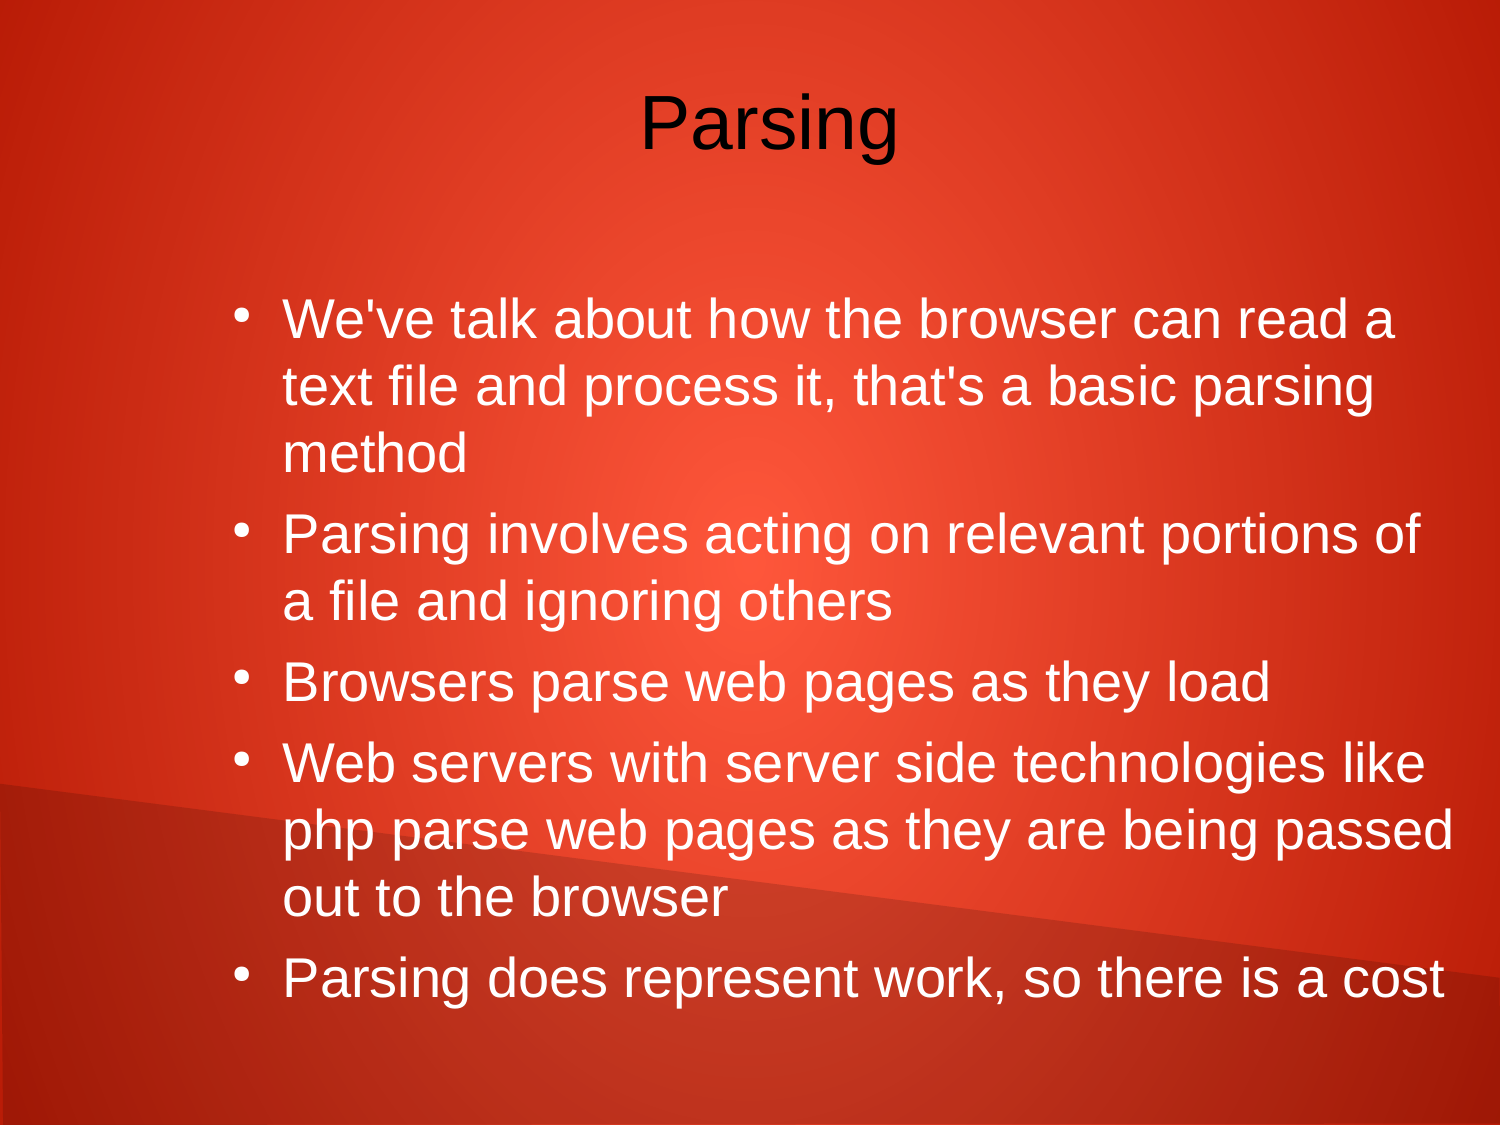

# Parsing
We've talk about how the browser can read a text file and process it, that's a basic parsing method
Parsing involves acting on relevant portions of a file and ignoring others
Browsers parse web pages as they load
Web servers with server side technologies like php parse web pages as they are being passed out to the browser
Parsing does represent work, so there is a cost